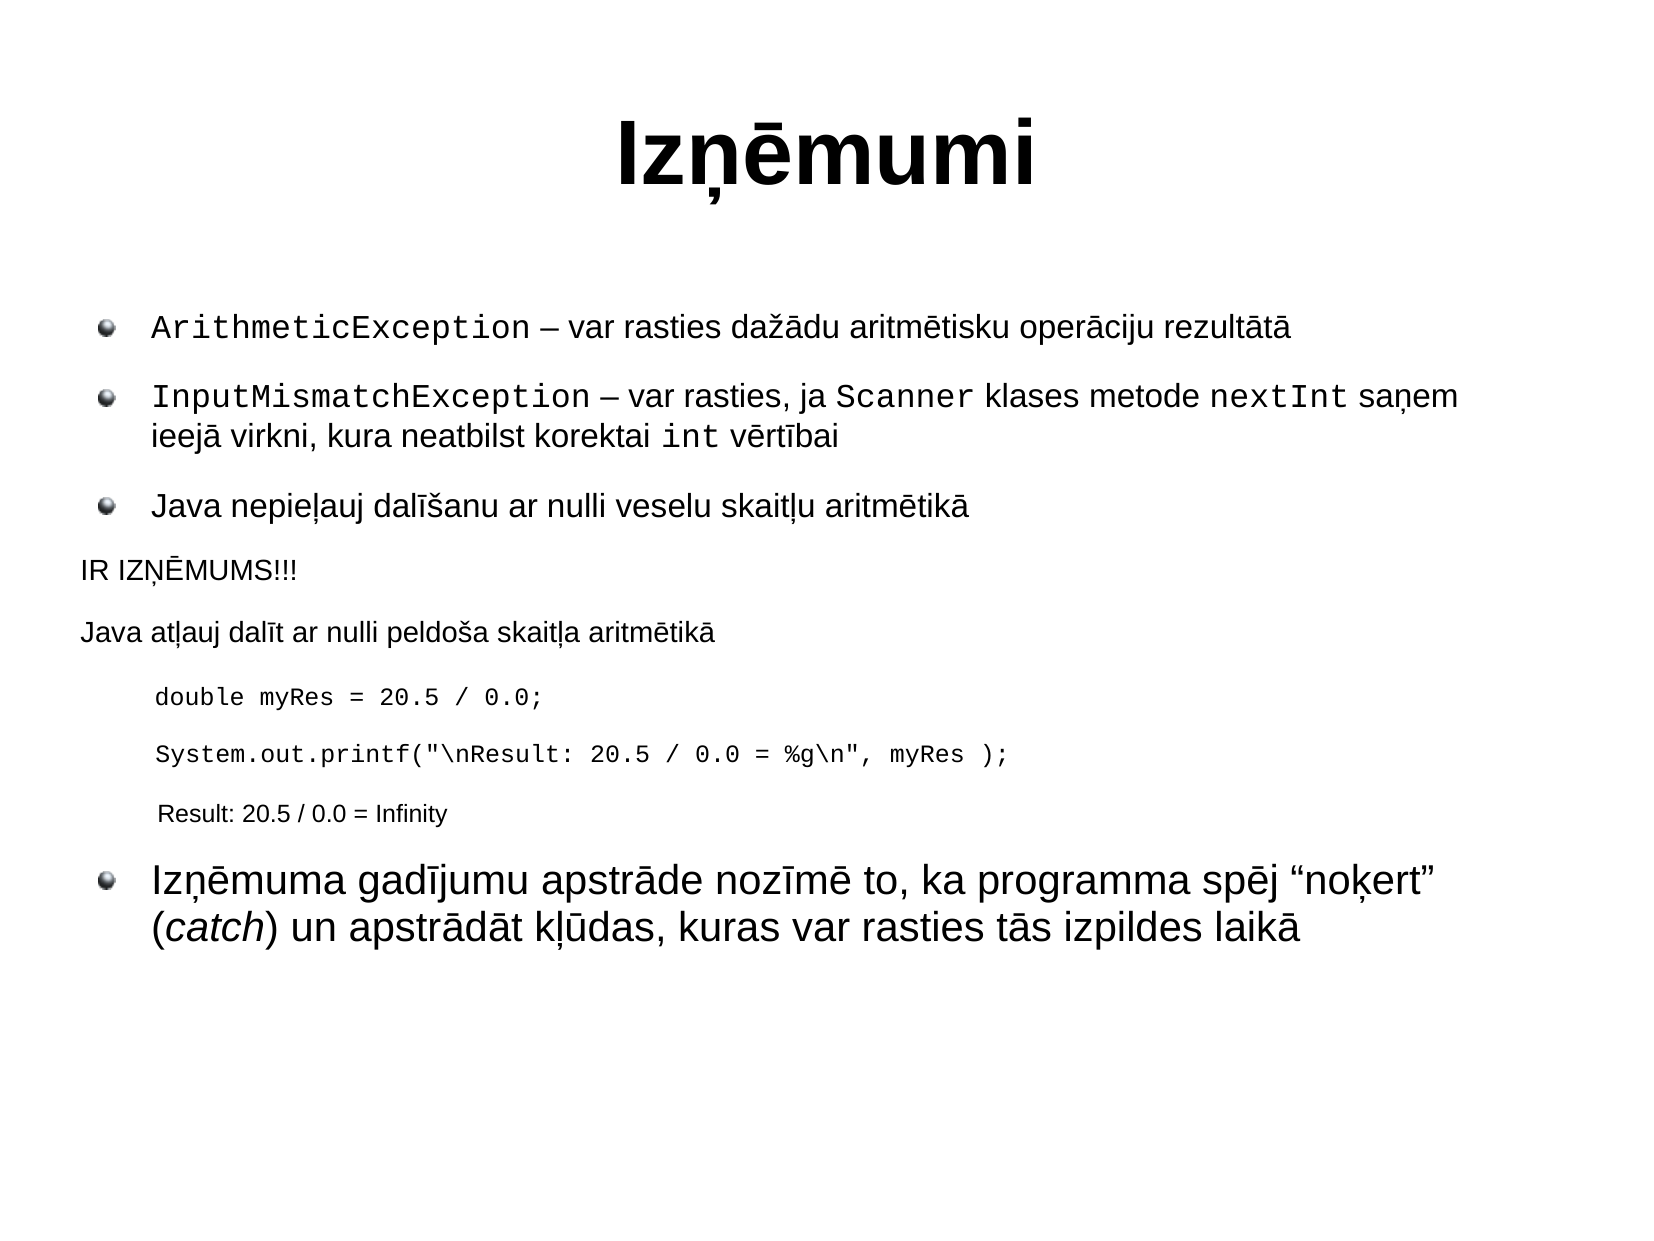

# Izņēmumi
ArithmeticException – var rasties dažādu aritmētisku operāciju rezultātā
InputMismatchException – var rasties, ja Scanner klases metode nextInt saņem ieejā virkni, kura neatbilst korektai int vērtībai
Java nepieļauj dalīšanu ar nulli veselu skaitļu aritmētikā
IR IZŅĒMUMS!!!
Java atļauj dalīt ar nulli peldoša skaitļa aritmētikā
 double myRes = 20.5 / 0.0;
 System.out.printf("\nResult: 20.5 / 0.0 = %g\n", myRes );
 Result: 20.5 / 0.0 = Infinity
Izņēmuma gadījumu apstrāde nozīmē to, ka programma spēj “noķert” (catch) un apstrādāt kļūdas, kuras var rasties tās izpildes laikā